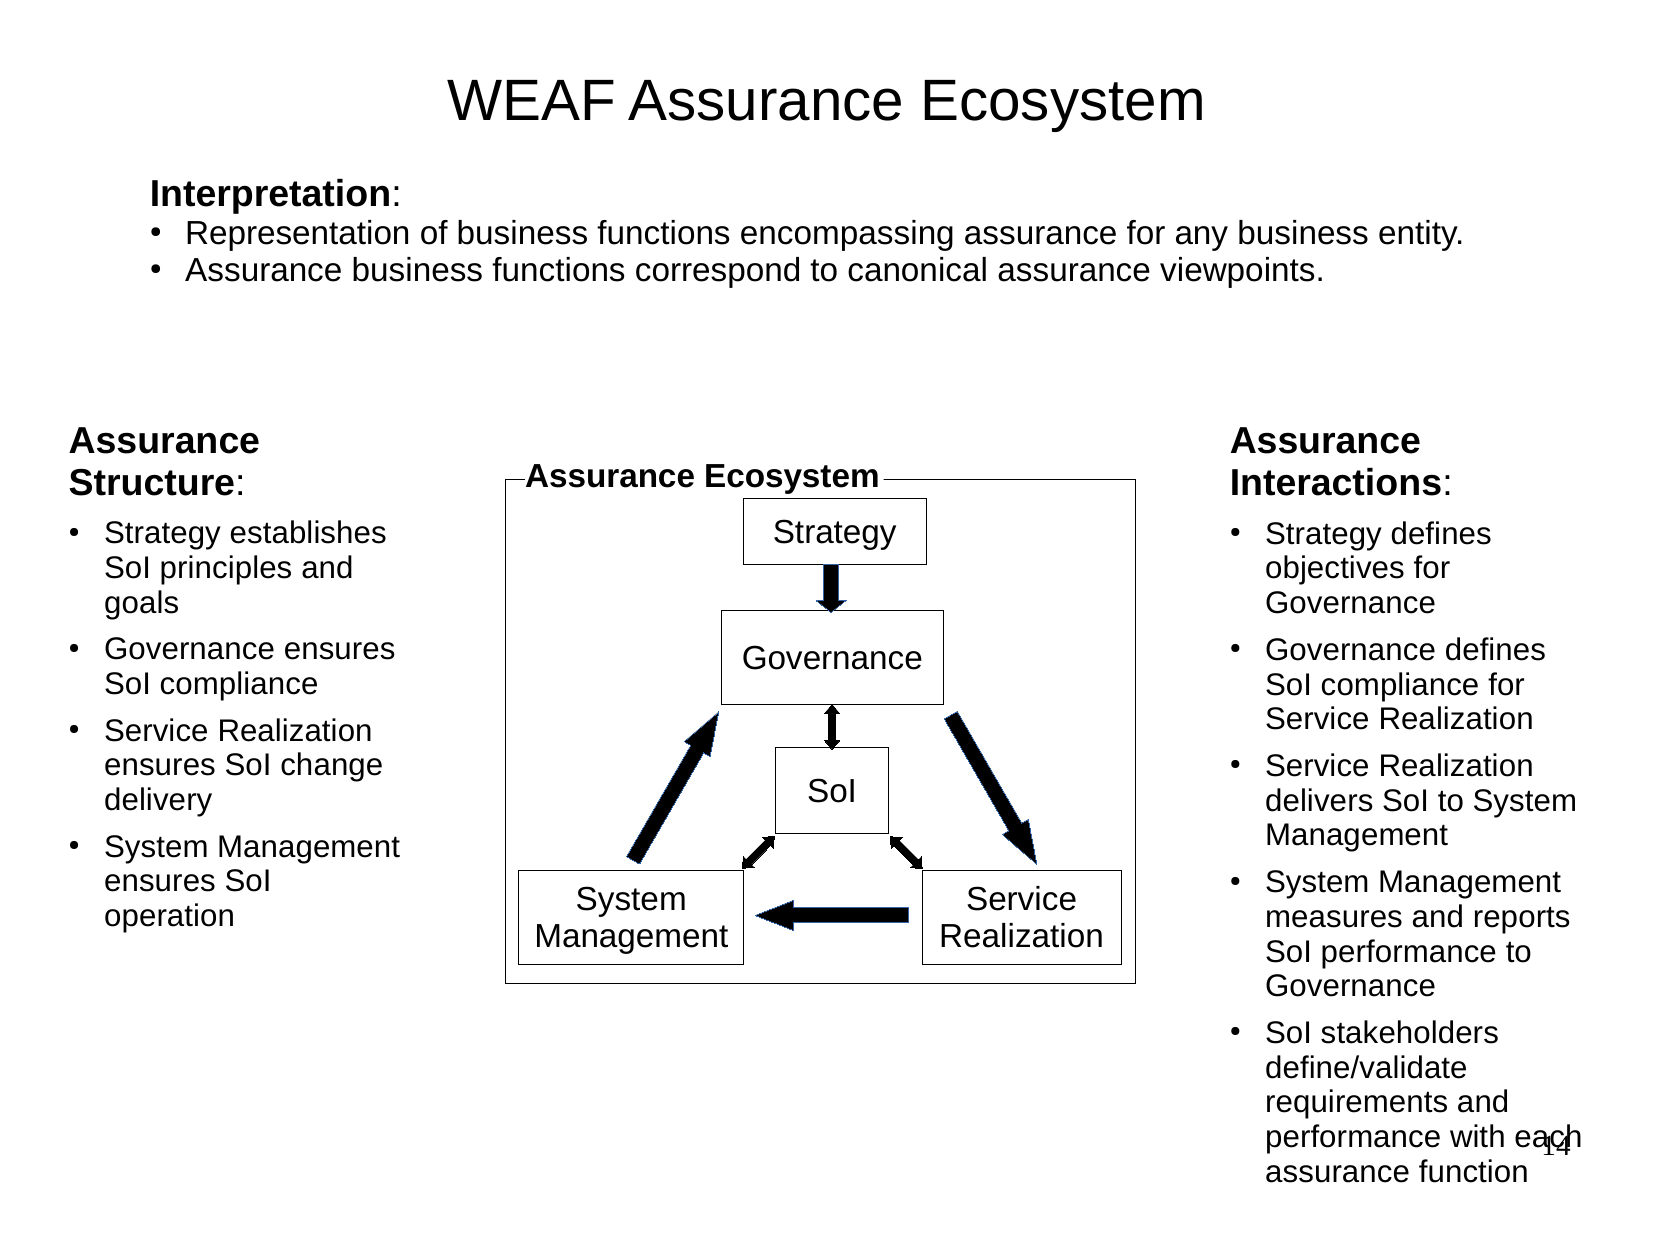

# WEAF Assurance Ecosystem
Interpretation:
Representation of business functions encompassing assurance for any business entity.
Assurance business functions correspond to canonical assurance viewpoints.
Assurance Structure:
Strategy establishes SoI principles and goals
Governance ensures SoI compliance
Service Realization ensures SoI change delivery
System Management ensures SoI operation
Assurance Interactions:
Strategy defines objectives for Governance
Governance defines SoI compliance for Service Realization
Service Realization delivers SoI to System Management
System Management measures and reports SoI performance to Governance
SoI stakeholders define/validate requirements and performance with each assurance function
Assurance Ecosystem
Strategy
Governance
SoI
System
Management
Service
Realization
14